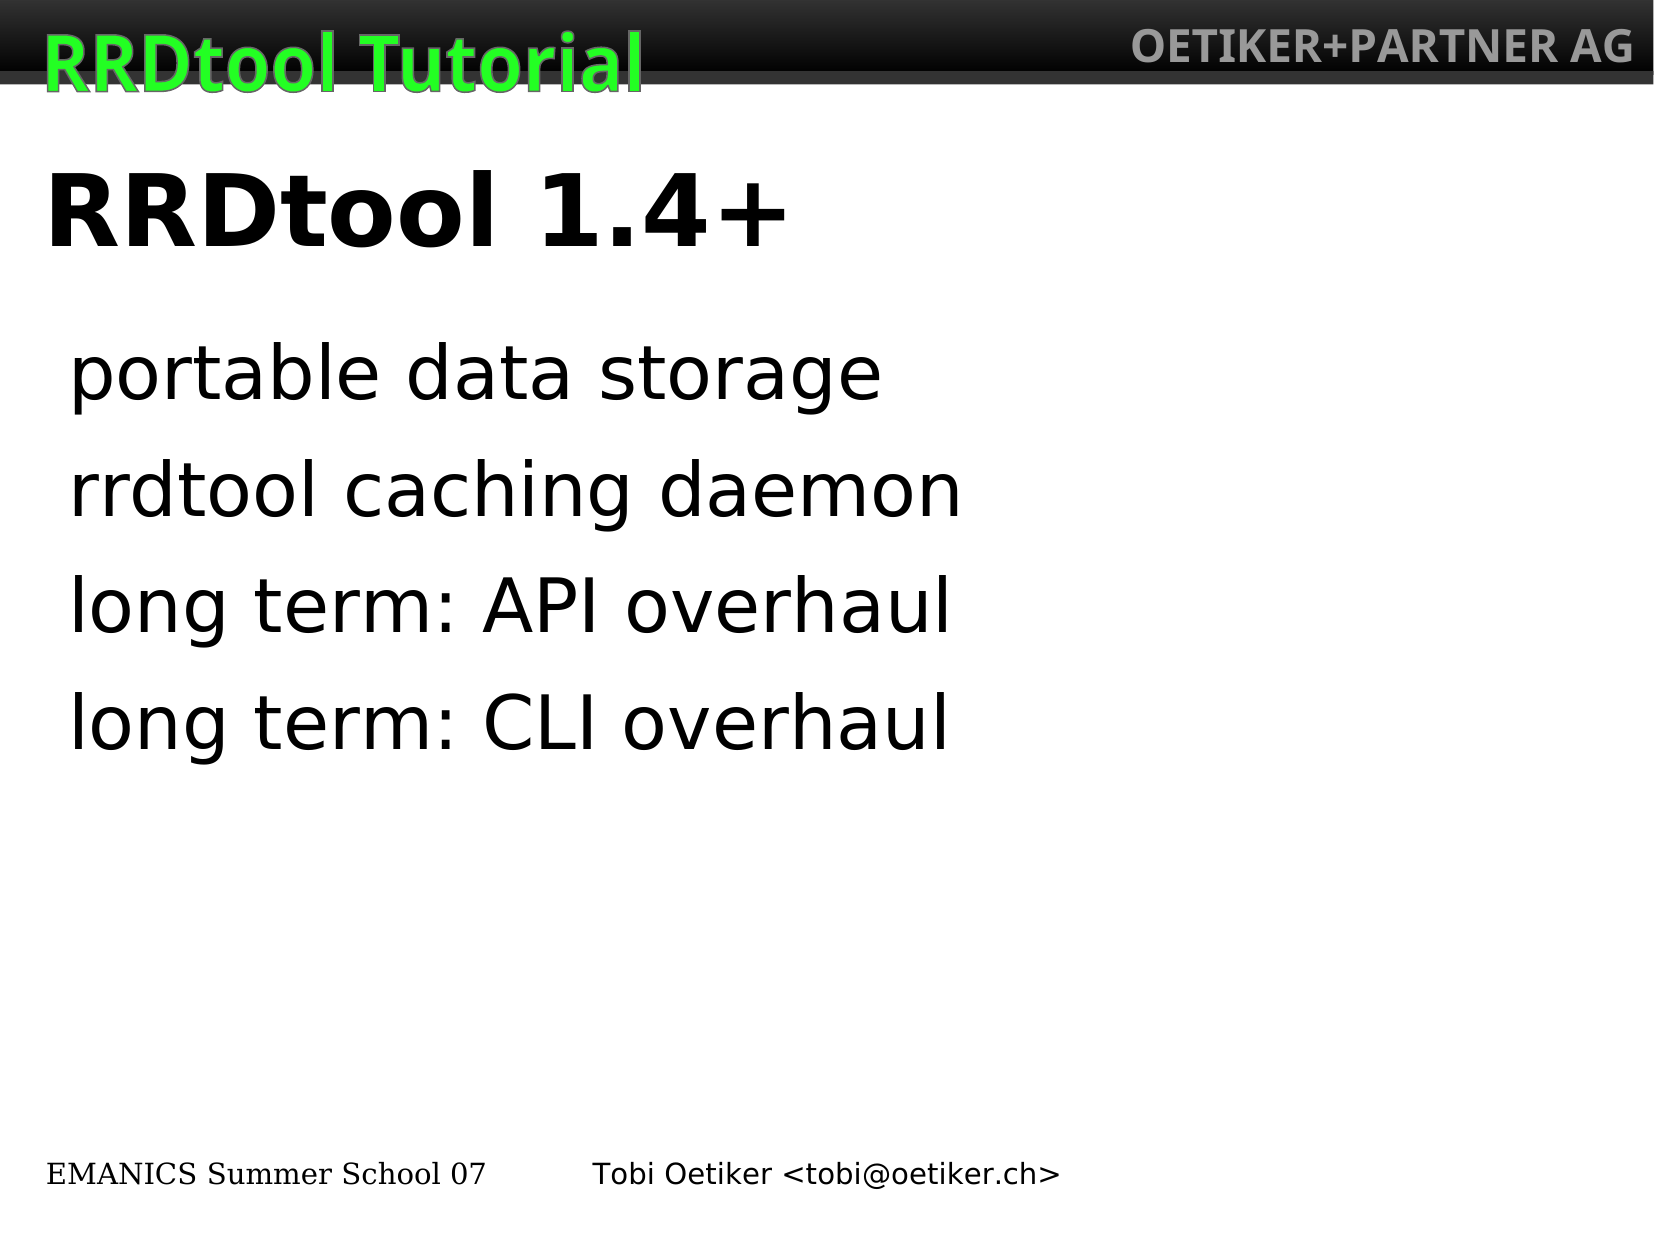

# RRDtool 1.4+
portable data storage
rrdtool caching daemon
long term: API overhaul
long term: CLI overhaul